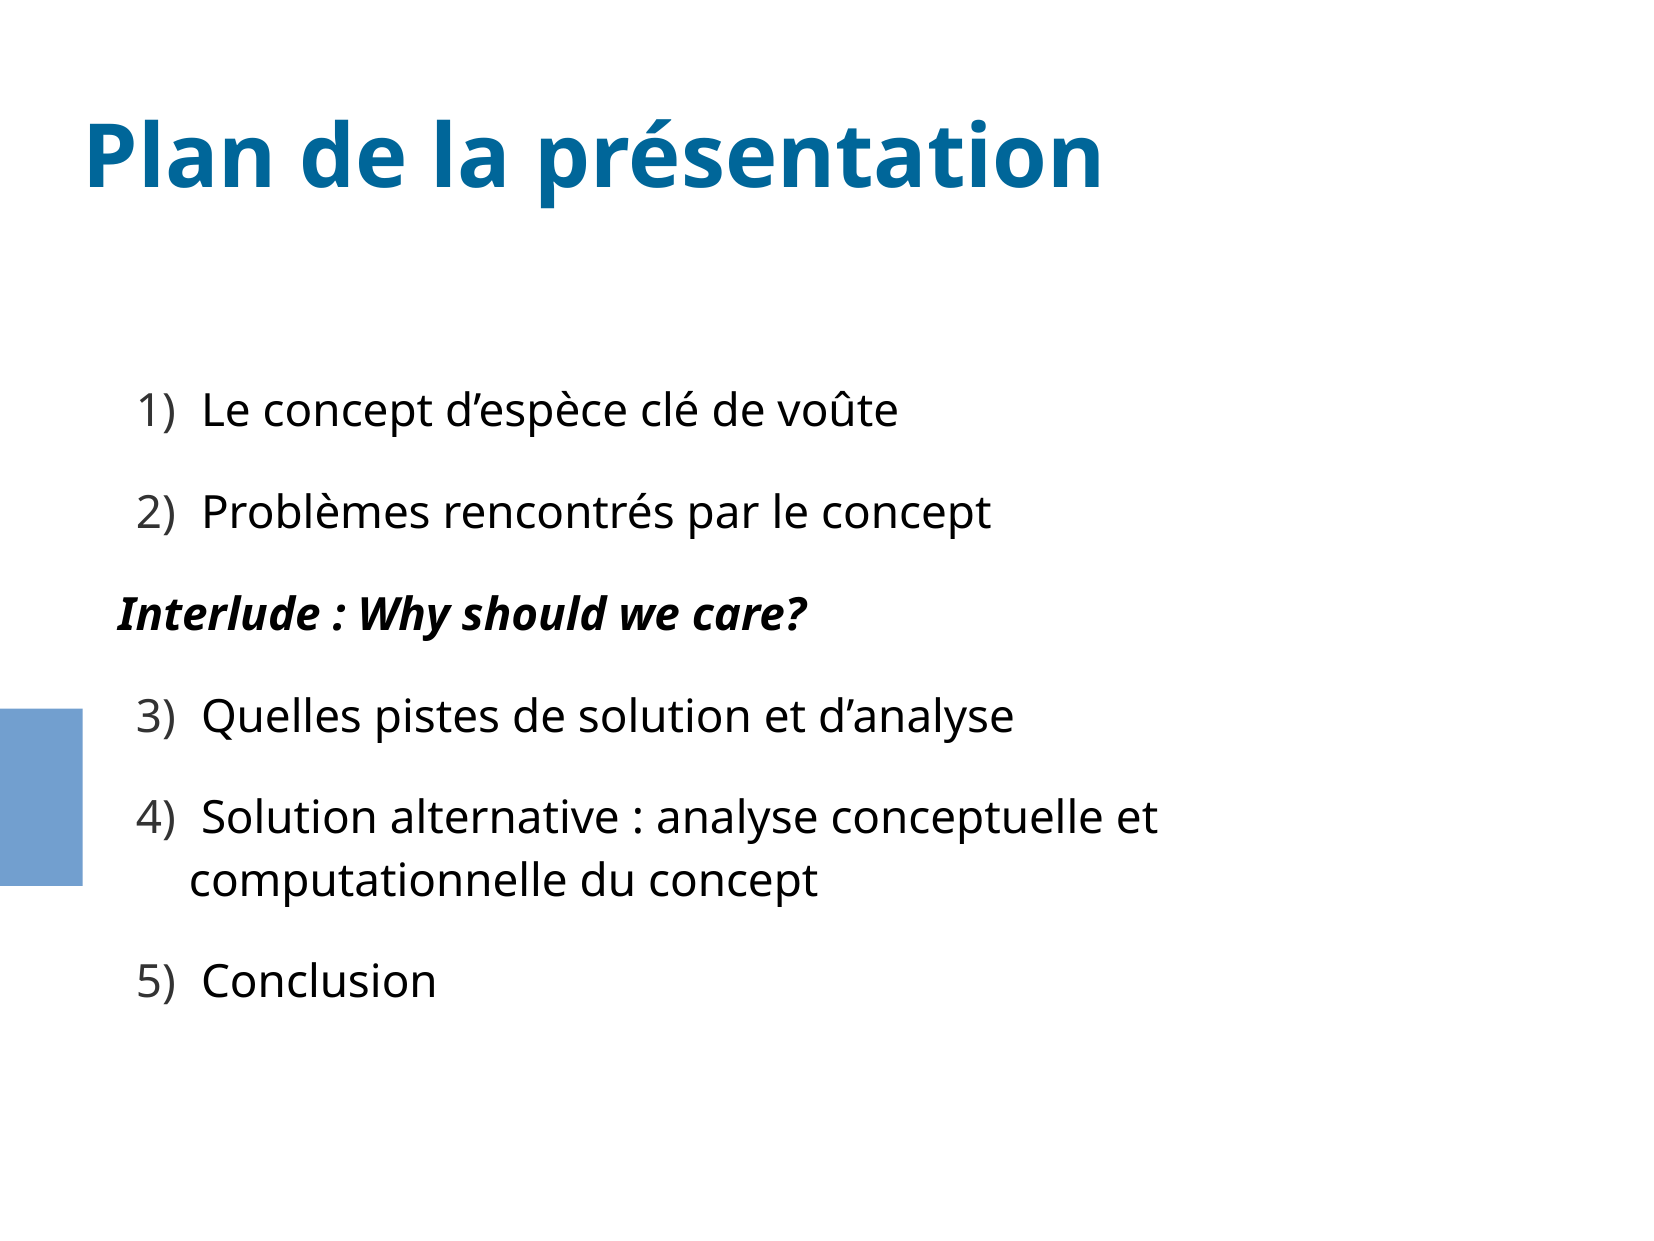

# Plan de la présentation
 Le concept d’espèce clé de voûte
 Problèmes rencontrés par le concept
Interlude : Why should we care?
 Quelles pistes de solution et d’analyse
 Solution alternative : analyse conceptuelle et computationnelle du concept
 Conclusion